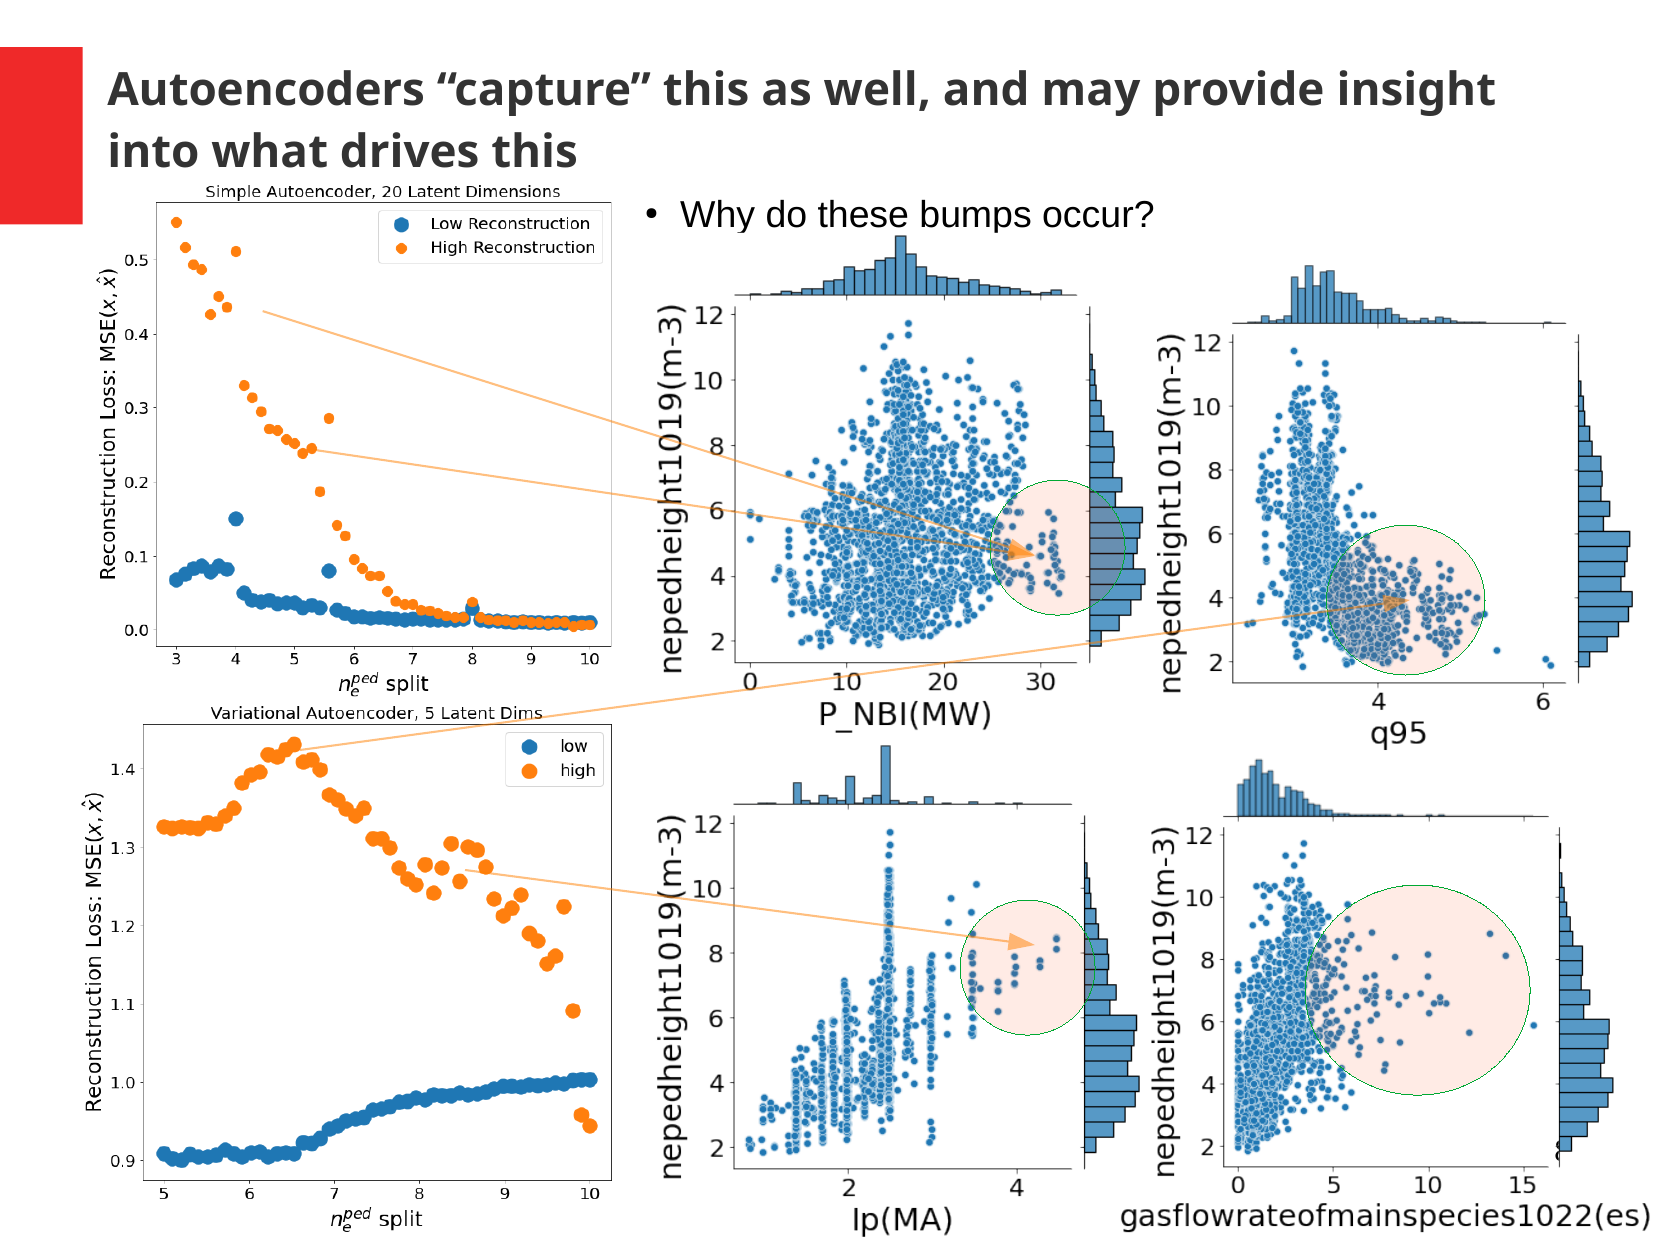

# Autoencoders “capture” this as well, and may provide insight into what drives this
Why do these bumps occur?
3